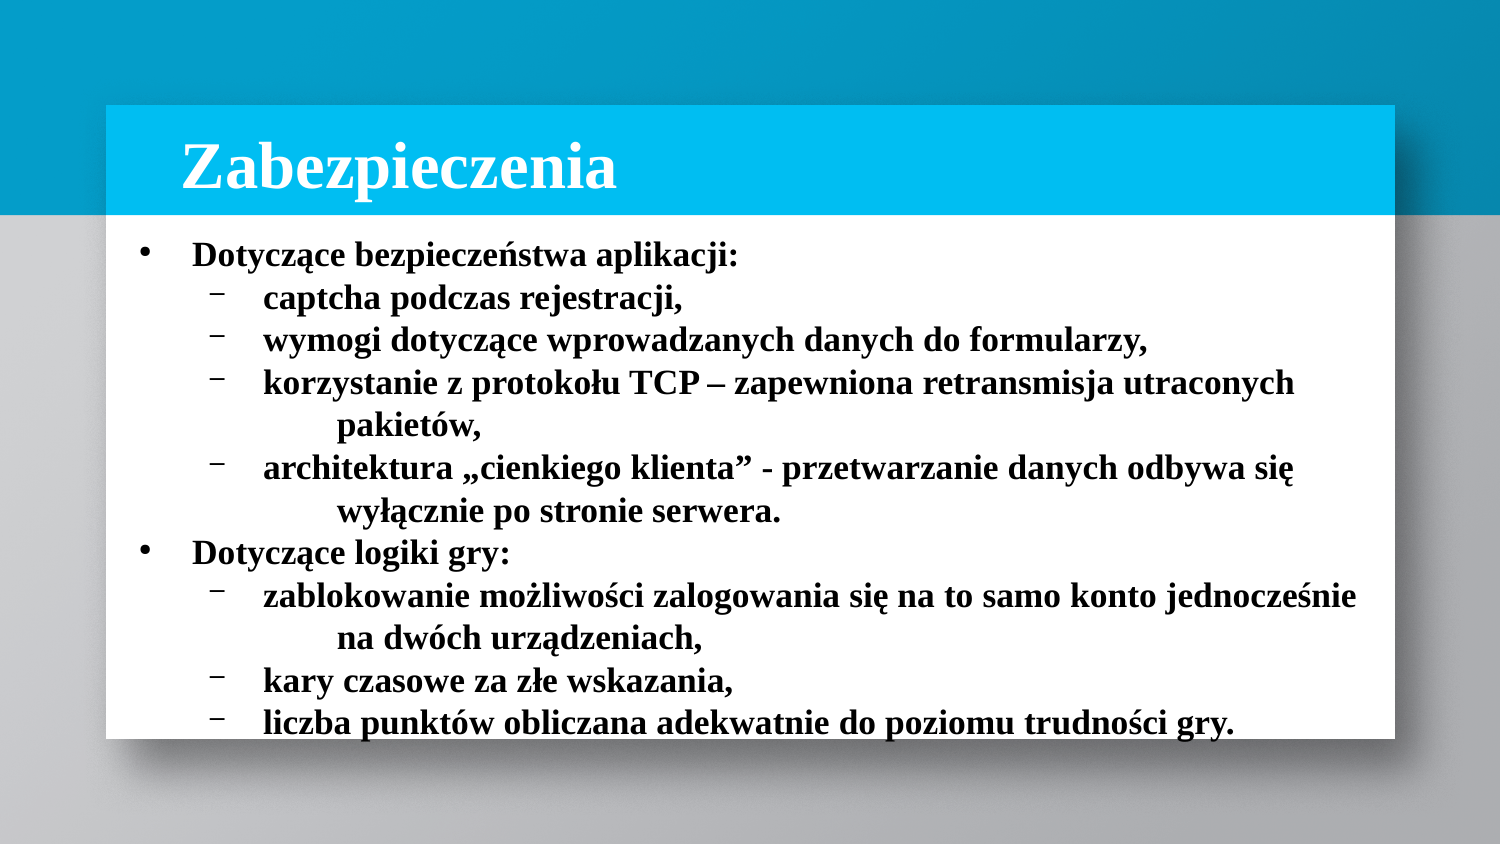

# Zabezpieczenia
Dotyczące bezpieczeństwa aplikacji:
captcha podczas rejestracji,
wymogi dotyczące wprowadzanych danych do formularzy,
korzystanie z protokołu TCP – zapewniona retransmisja utraconych 		pakietów,
architektura „cienkiego klienta” - przetwarzanie danych odbywa się 		wyłącznie po stronie serwera.
Dotyczące logiki gry:
zablokowanie możliwości zalogowania się na to samo konto jednocześnie 		na dwóch urządzeniach,
kary czasowe za złe wskazania,
liczba punktów obliczana adekwatnie do poziomu trudności gry.